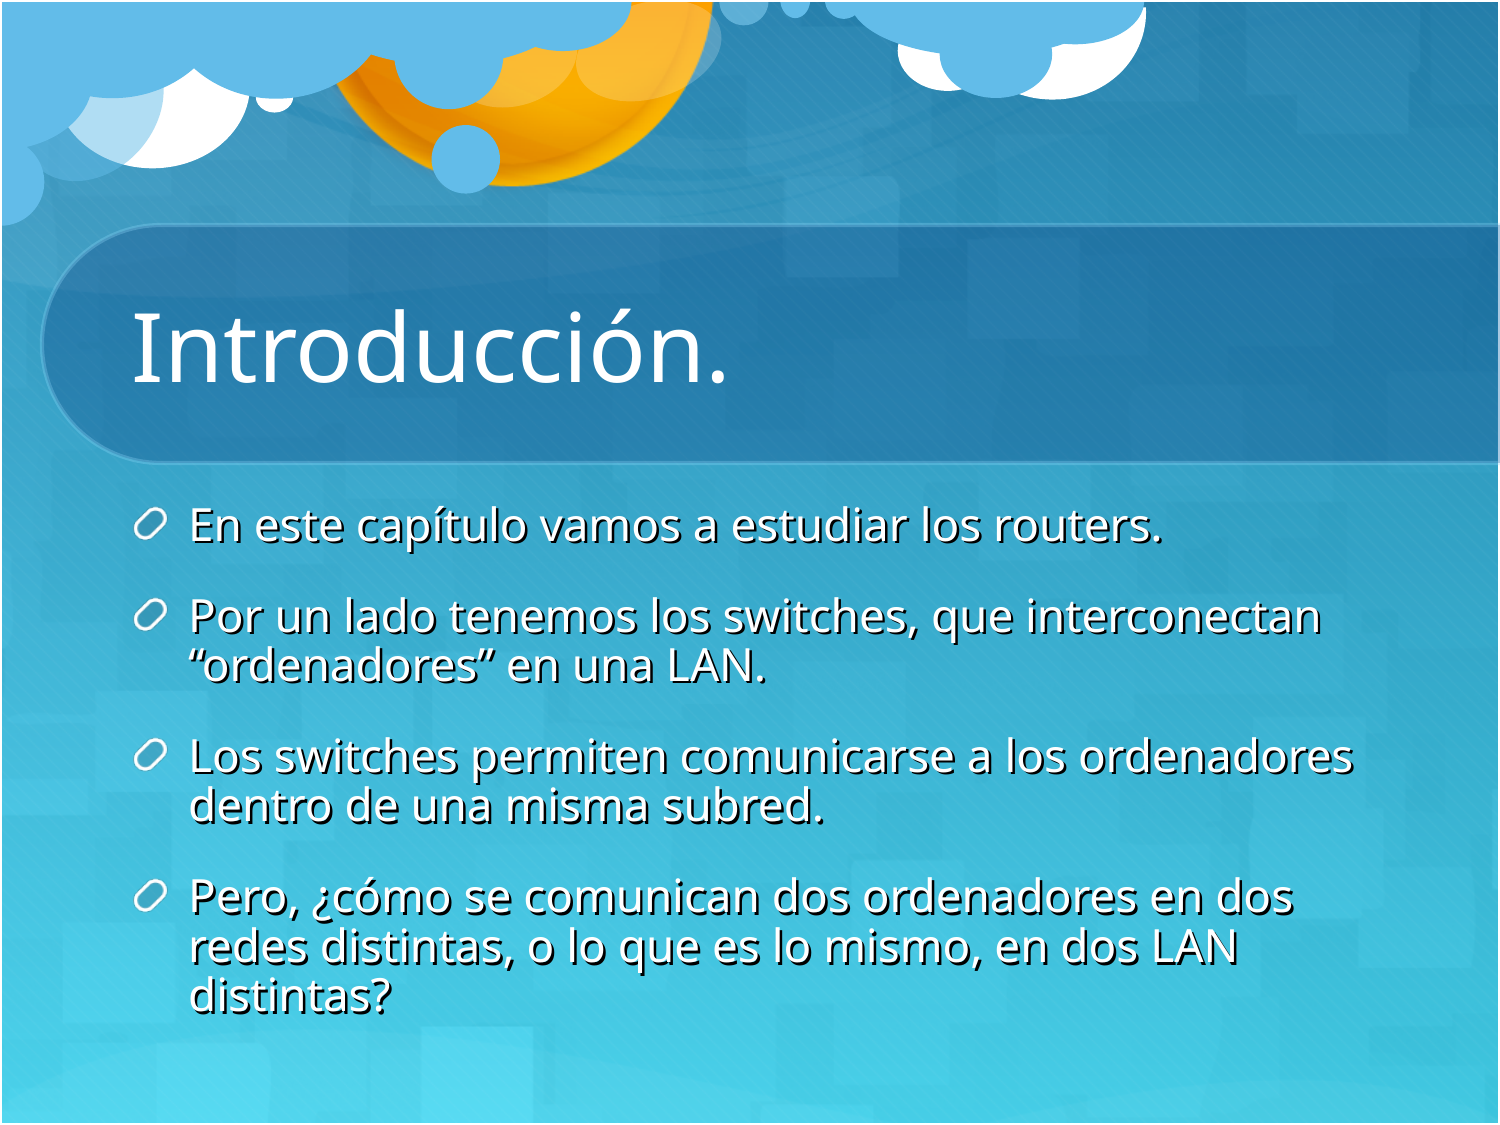

# Introducción.
En este capítulo vamos a estudiar los routers.
Por un lado tenemos los switches, que interconectan “ordenadores” en una LAN.
Los switches permiten comunicarse a los ordenadores dentro de una misma subred.
Pero, ¿cómo se comunican dos ordenadores en dos redes distintas, o lo que es lo mismo, en dos LAN distintas?